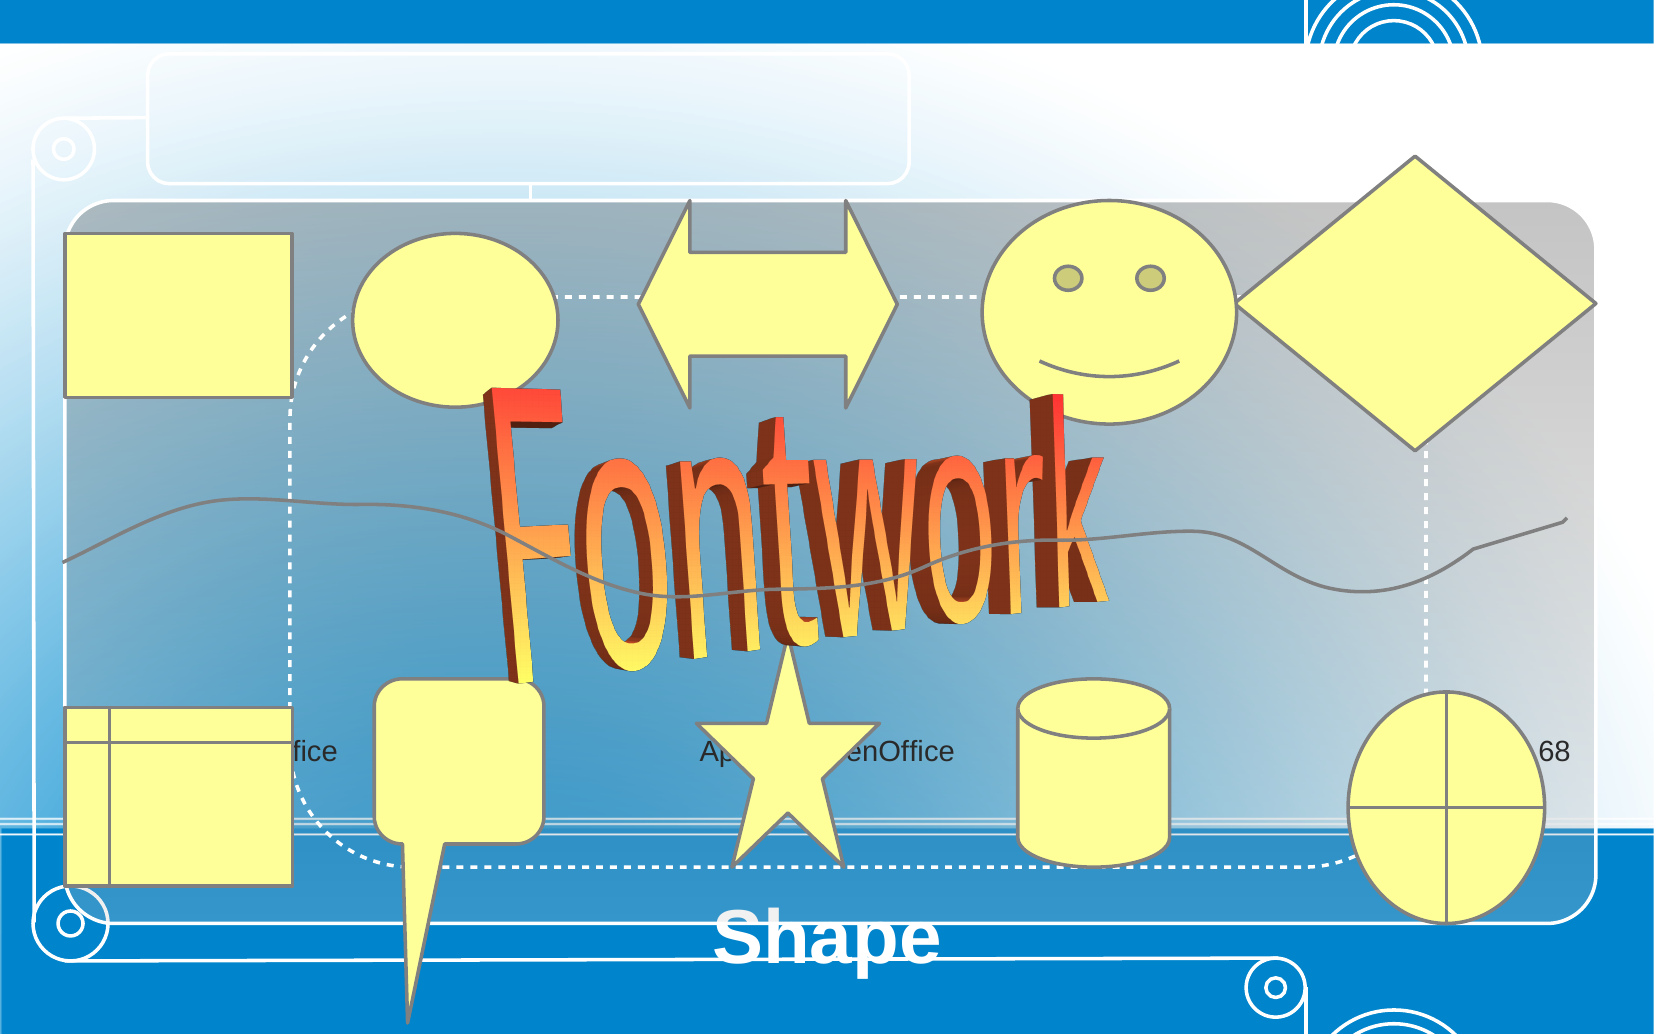

Fontwork
Apache OpenOffice
Apache OpenOffice
68
# Shape